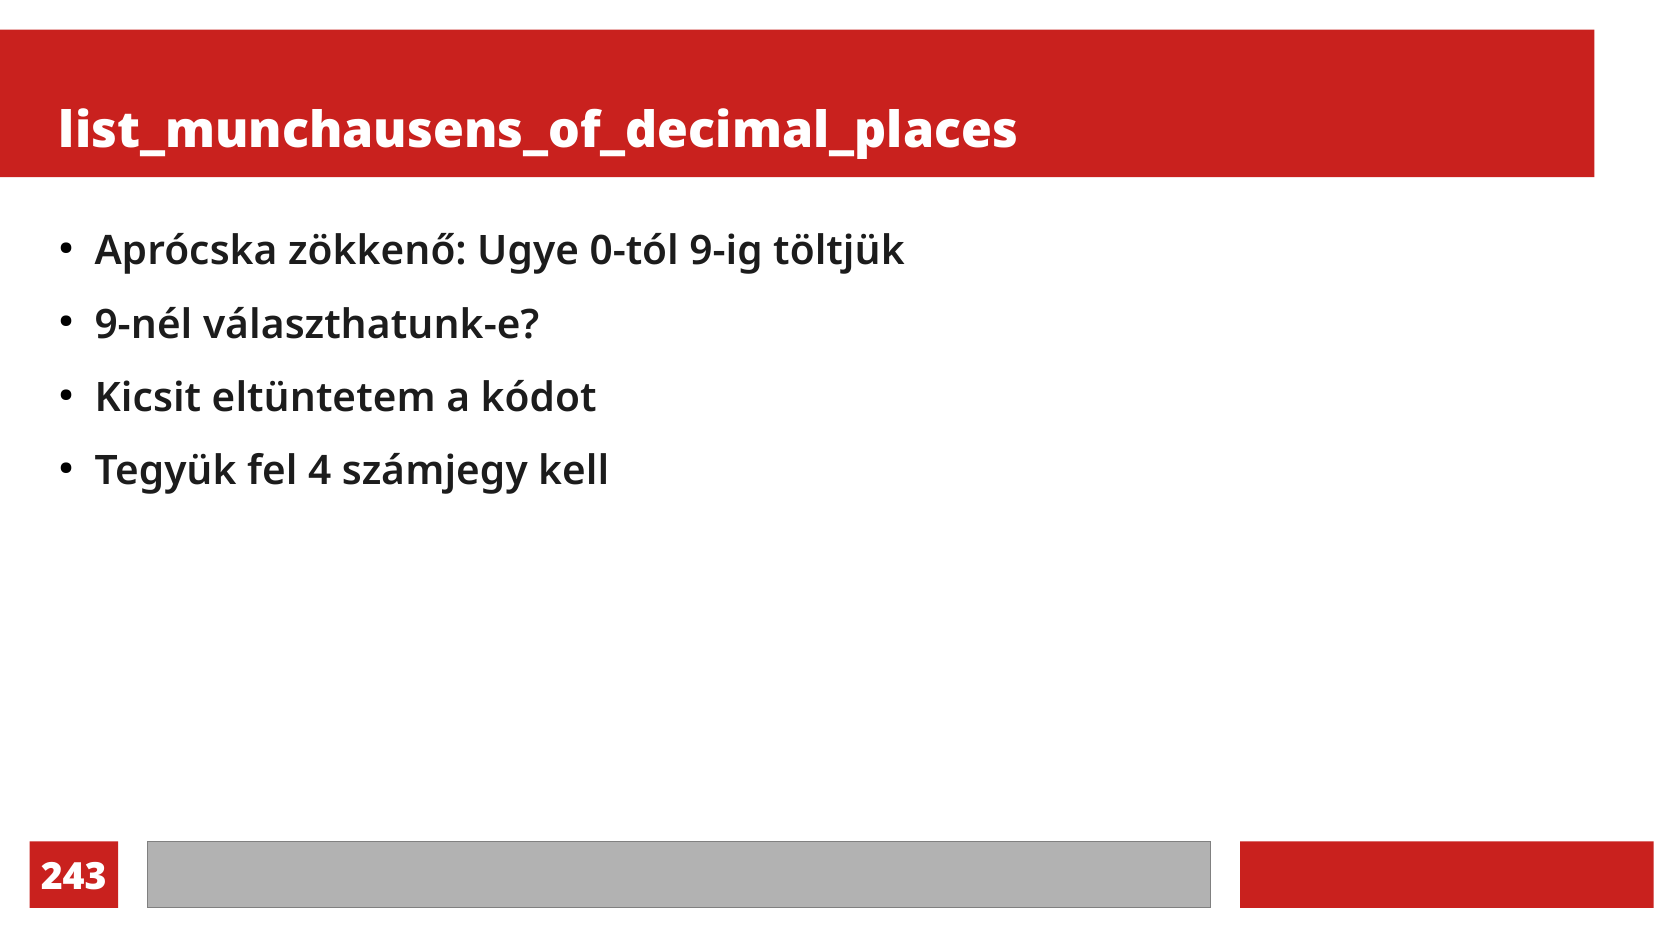

# list_munchausens_of_decimal_places
Aprócska zökkenő: Ugye 0-tól 9-ig töltjük
9-nél választhatunk-e?
Kicsit eltüntetem a kódot
Tegyük fel 4 számjegy kell
243